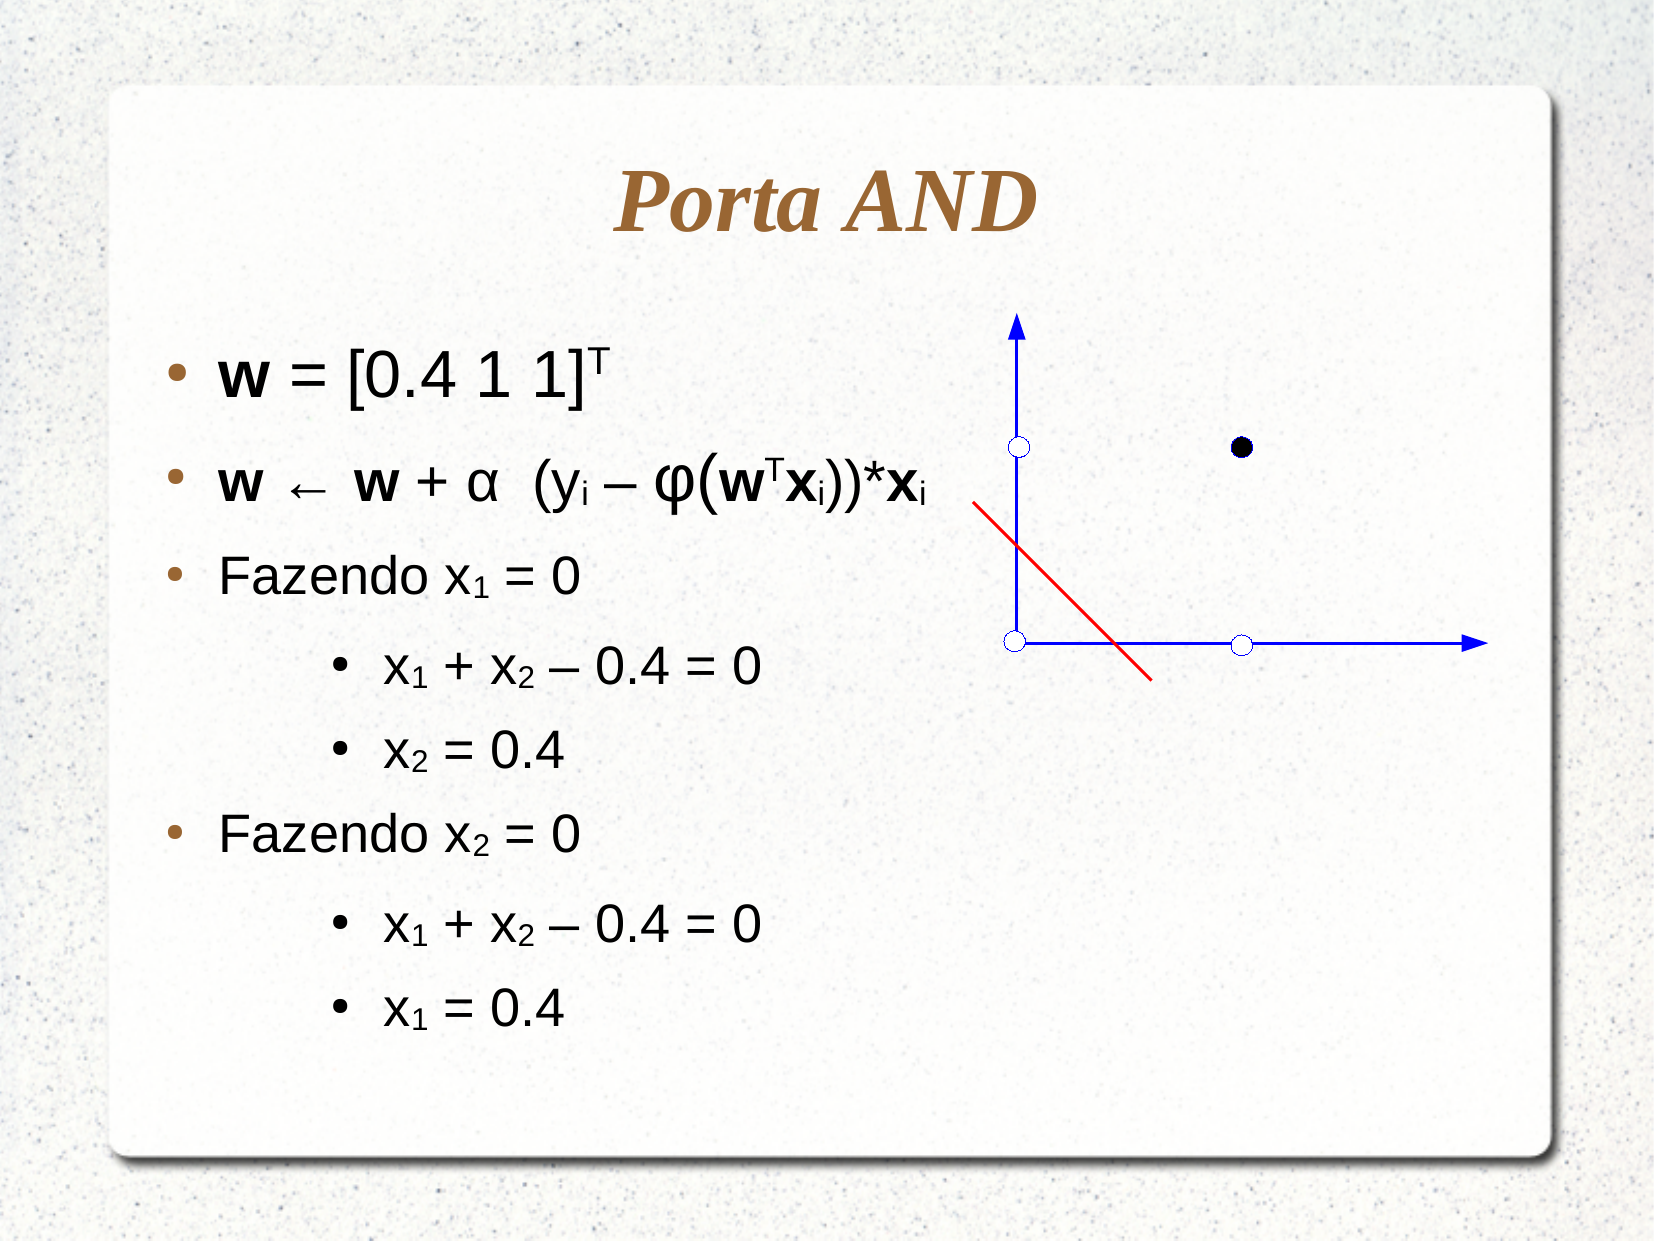

# Porta AND
w = [0.4 1 1]T
w ← w + α (yi – φ(wTxi))*xi
Fazendo x1 = 0
x1 + x2 – 0.4 = 0
x2 = 0.4
Fazendo x2 = 0
x1 + x2 – 0.4 = 0
x1 = 0.4